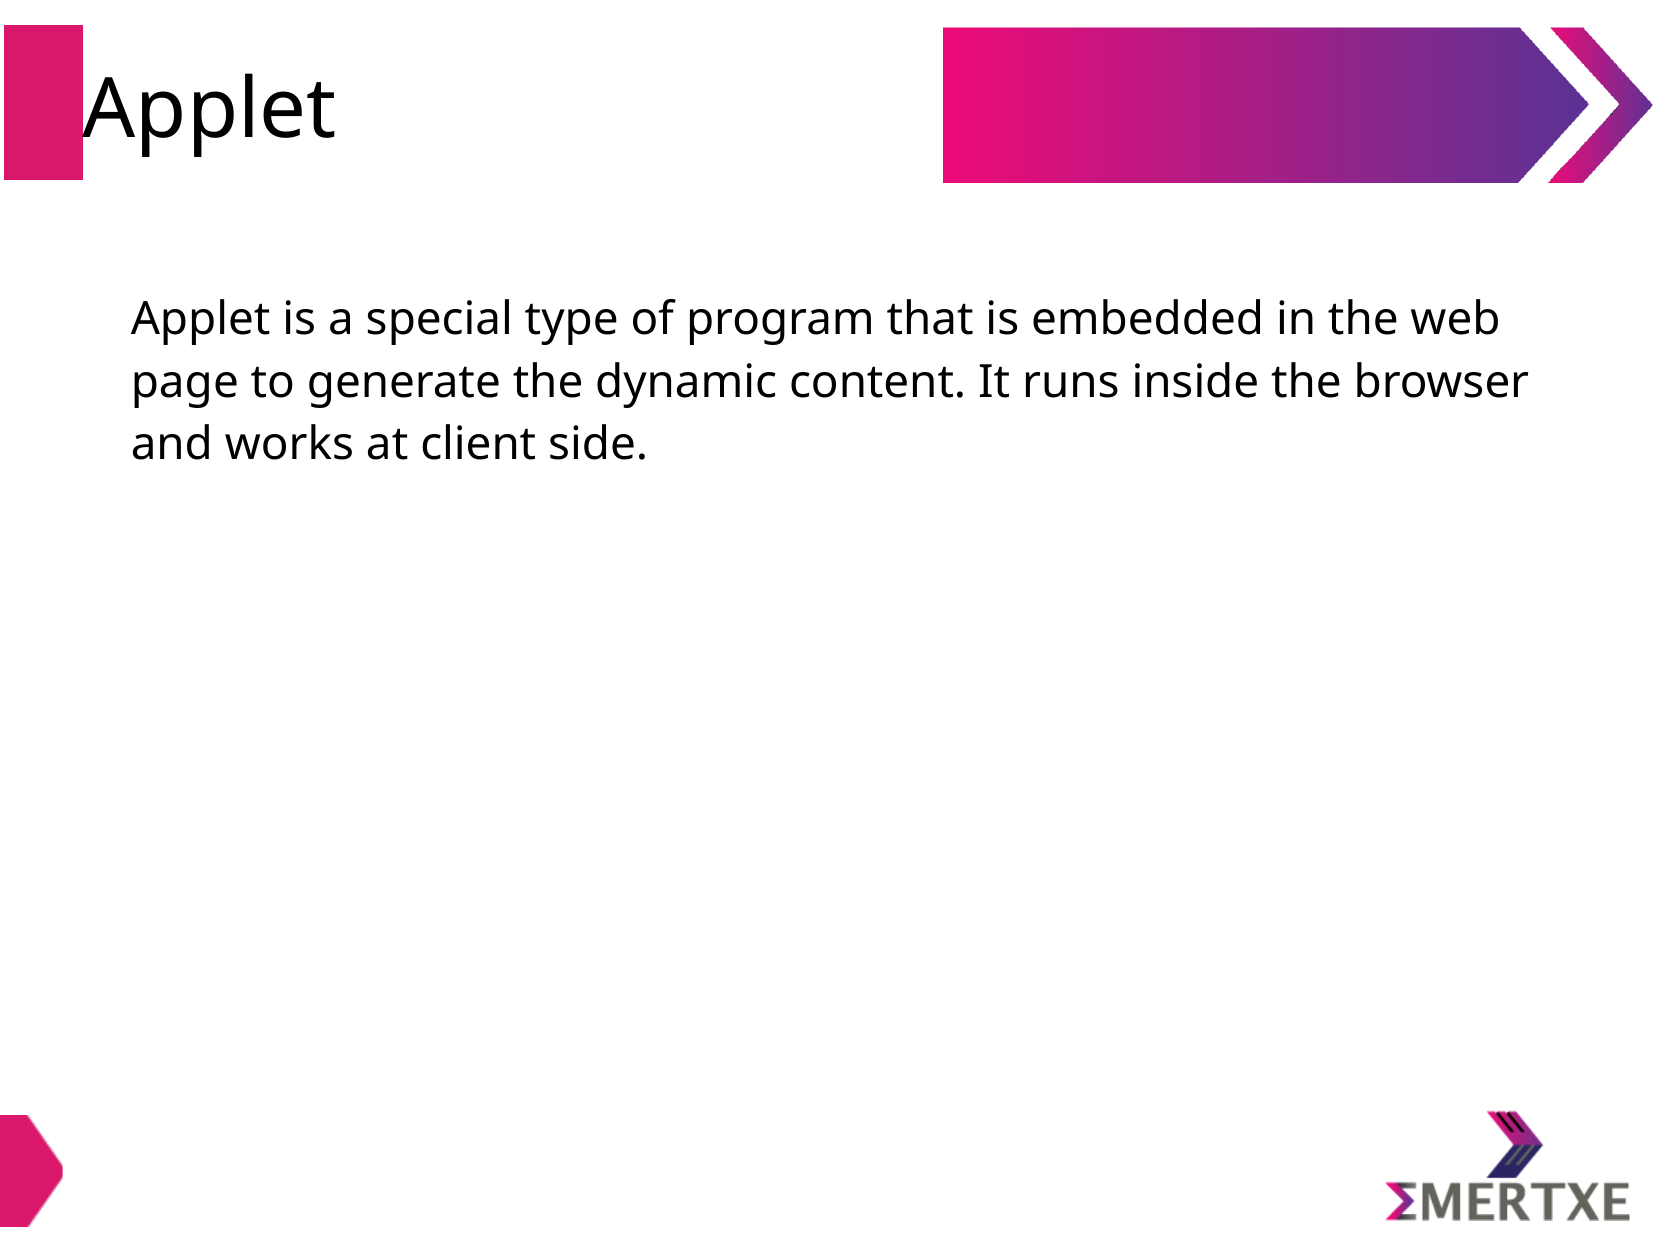

# Applet
Applet is a special type of program that is embedded in the web page to generate the dynamic content. It runs inside the browser and works at client side.